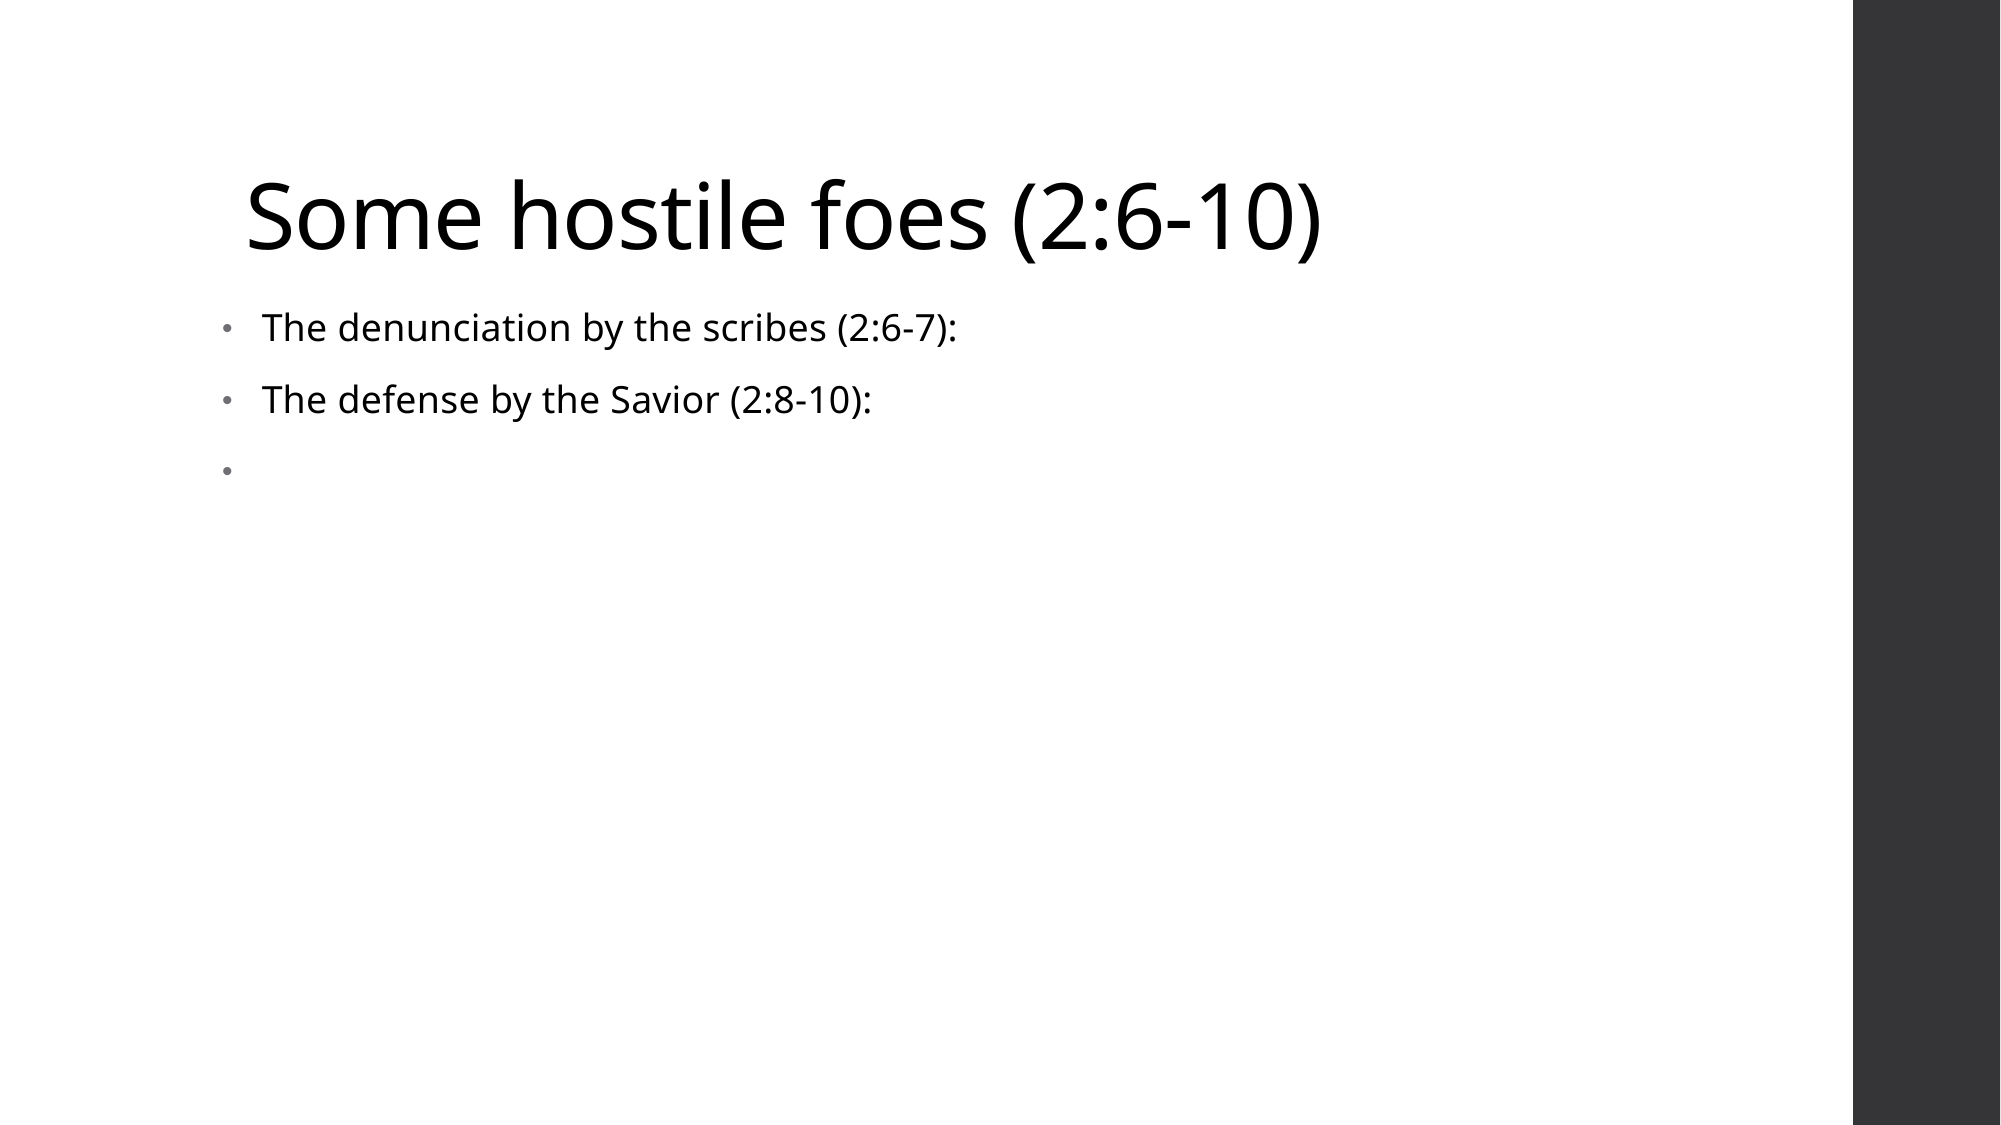

# Some hostile foes (2:6-10)
 The denunciation by the scribes (2:6-7):
 The defense by the Savior (2:8-10):